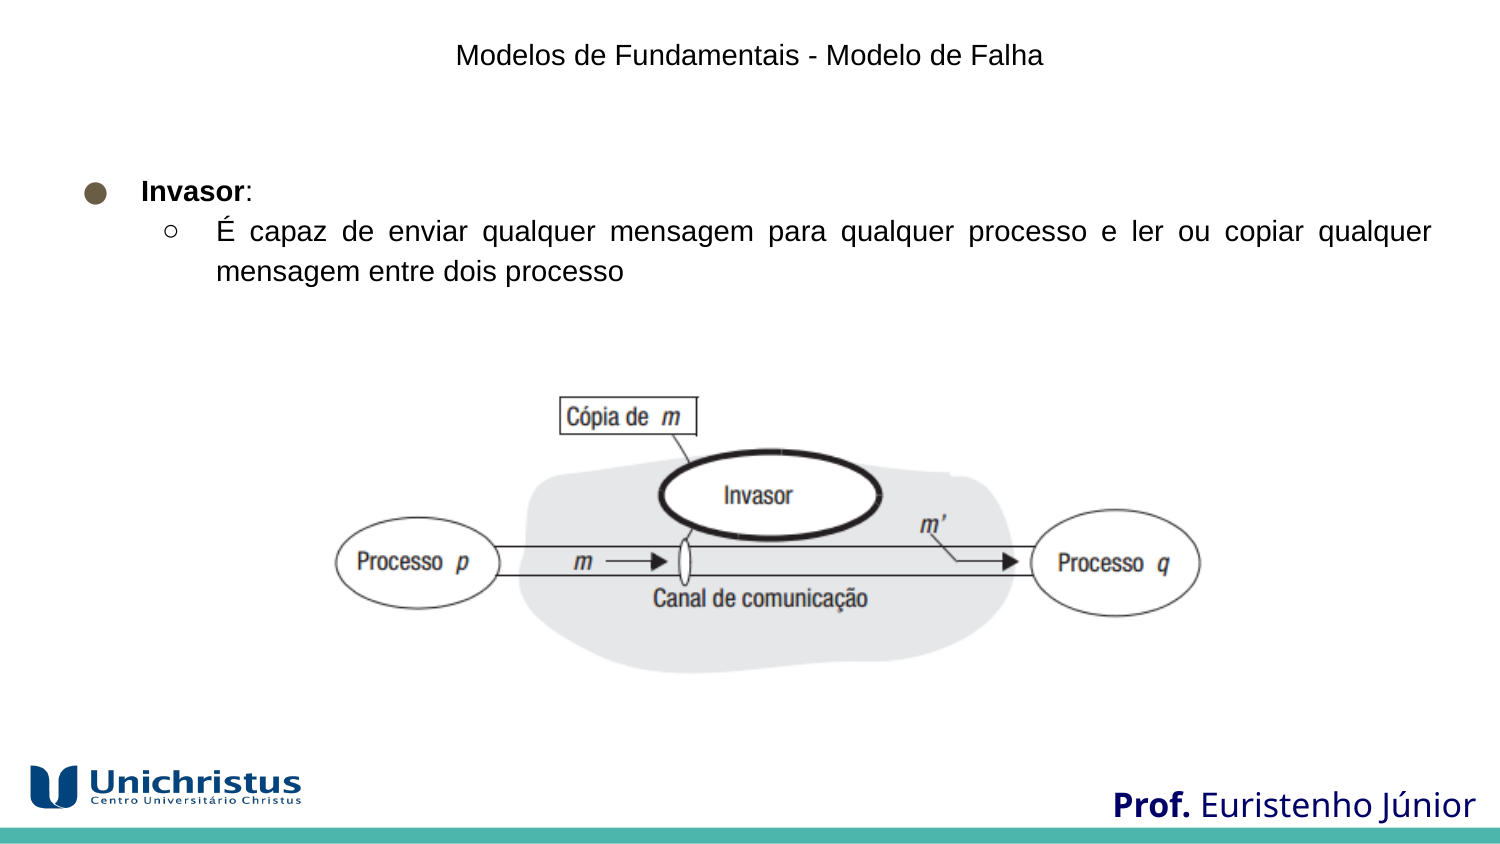

# Modelos de Fundamentais - Modelo de Falha
Invasor:
É capaz de enviar qualquer mensagem para qualquer processo e ler ou copiar qualquer mensagem entre dois processo
Prof. Euristenho Júnior